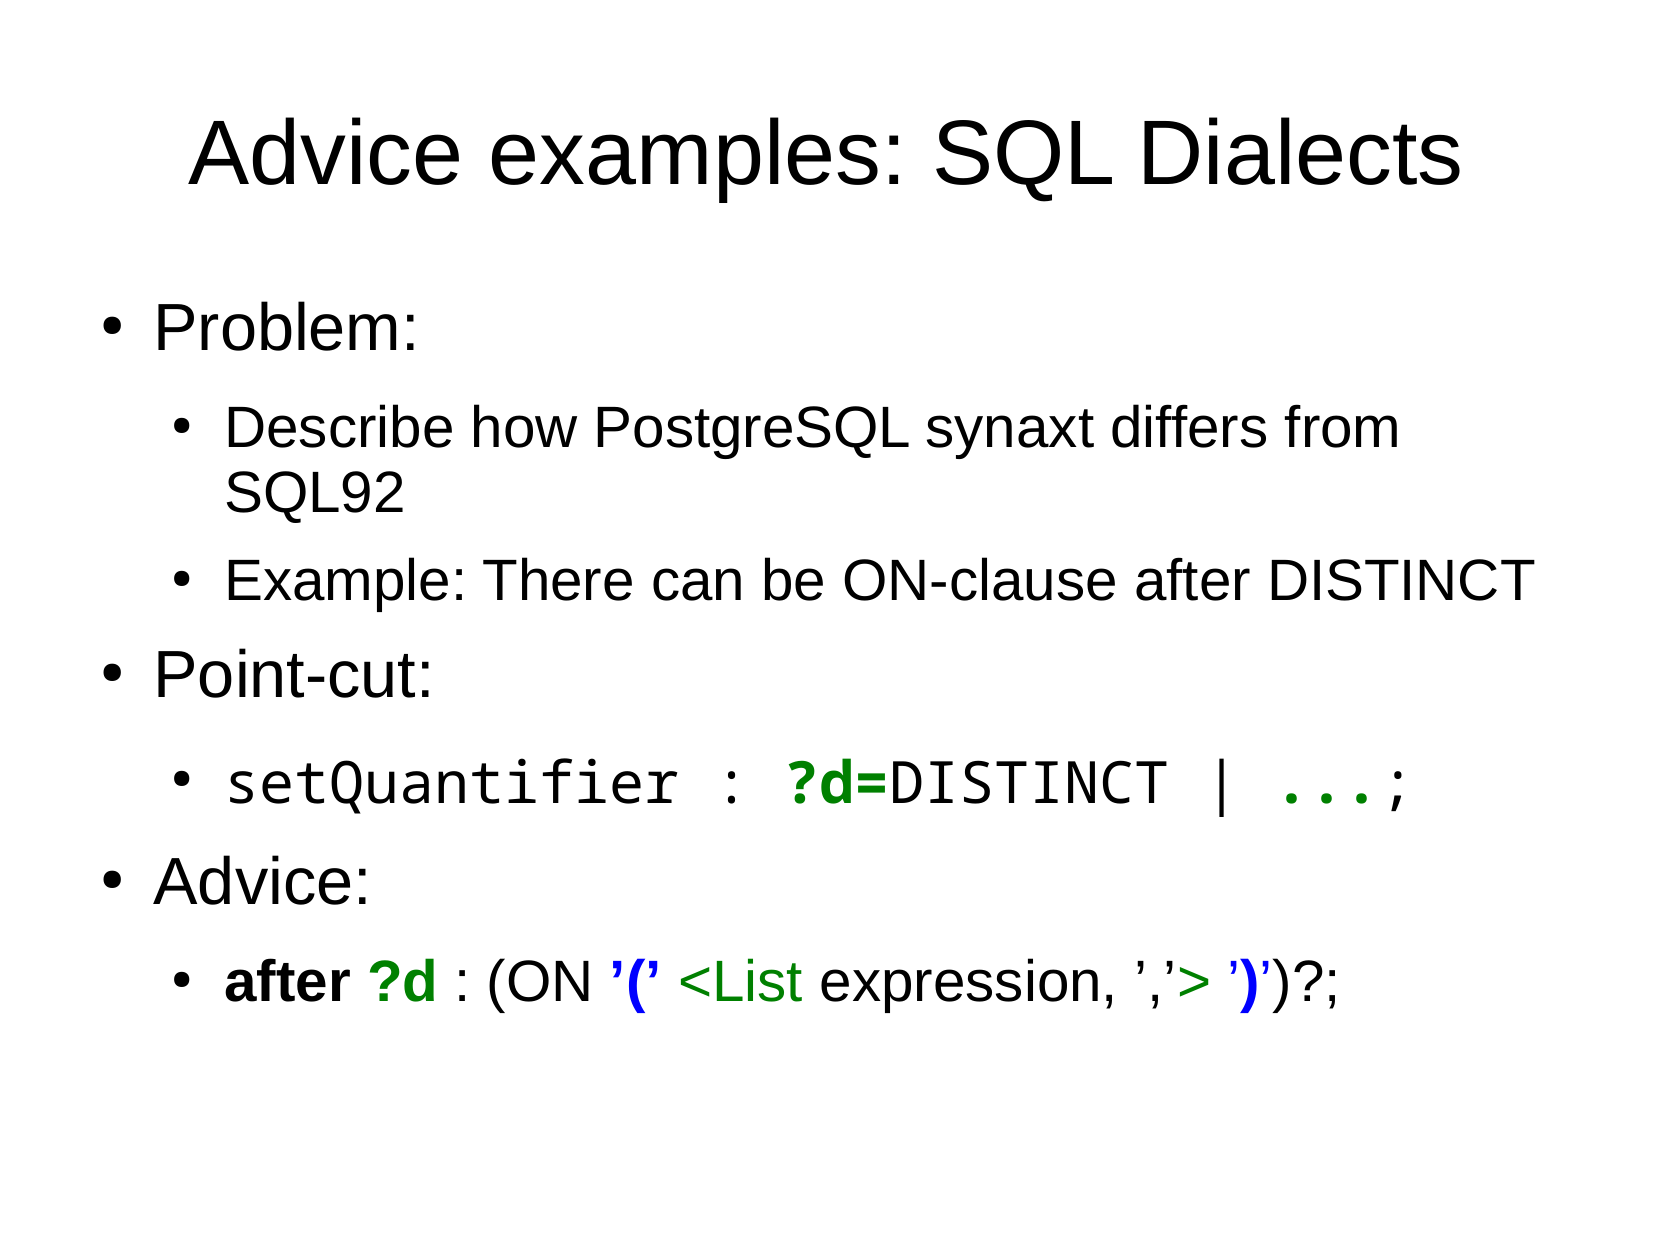

# Advice examples: SQL Dialects
Problem:
Describe how PostgreSQL synaxt differs from SQL92
Example: There can be ON-clause after DISTINCT
Point-cut:
setQuantifier : ?d=DISTINCT | ...;
Advice:
after ?d : (ON ’(’ <List expression, ’,’> ’)’)?;